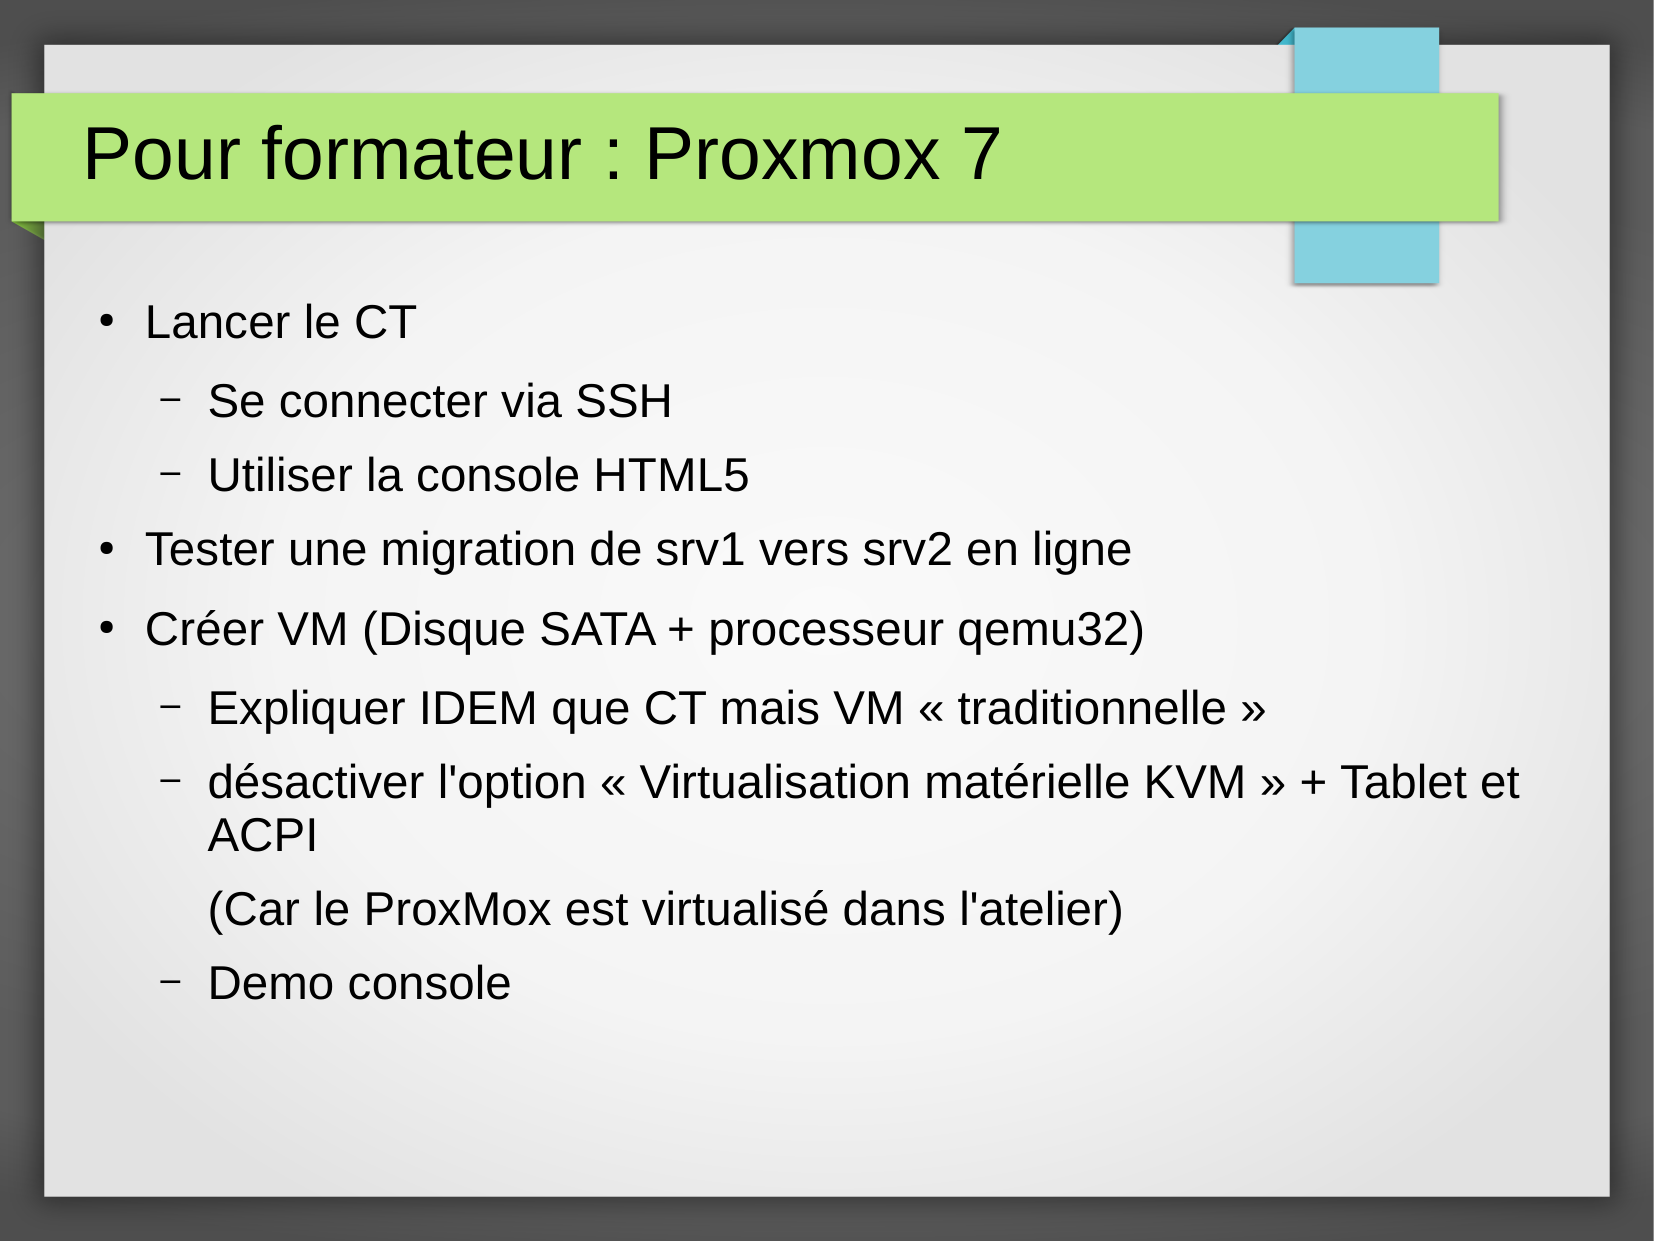

# Pour formateur : Proxmox 7
Lancer le CT
Se connecter via SSH
Utiliser la console HTML5
Tester une migration de srv1 vers srv2 en ligne
Créer VM (Disque SATA + processeur qemu32)
Expliquer IDEM que CT mais VM « traditionnelle »
désactiver l'option « Virtualisation matérielle KVM » + Tablet et ACPI
(Car le ProxMox est virtualisé dans l'atelier)
Demo console